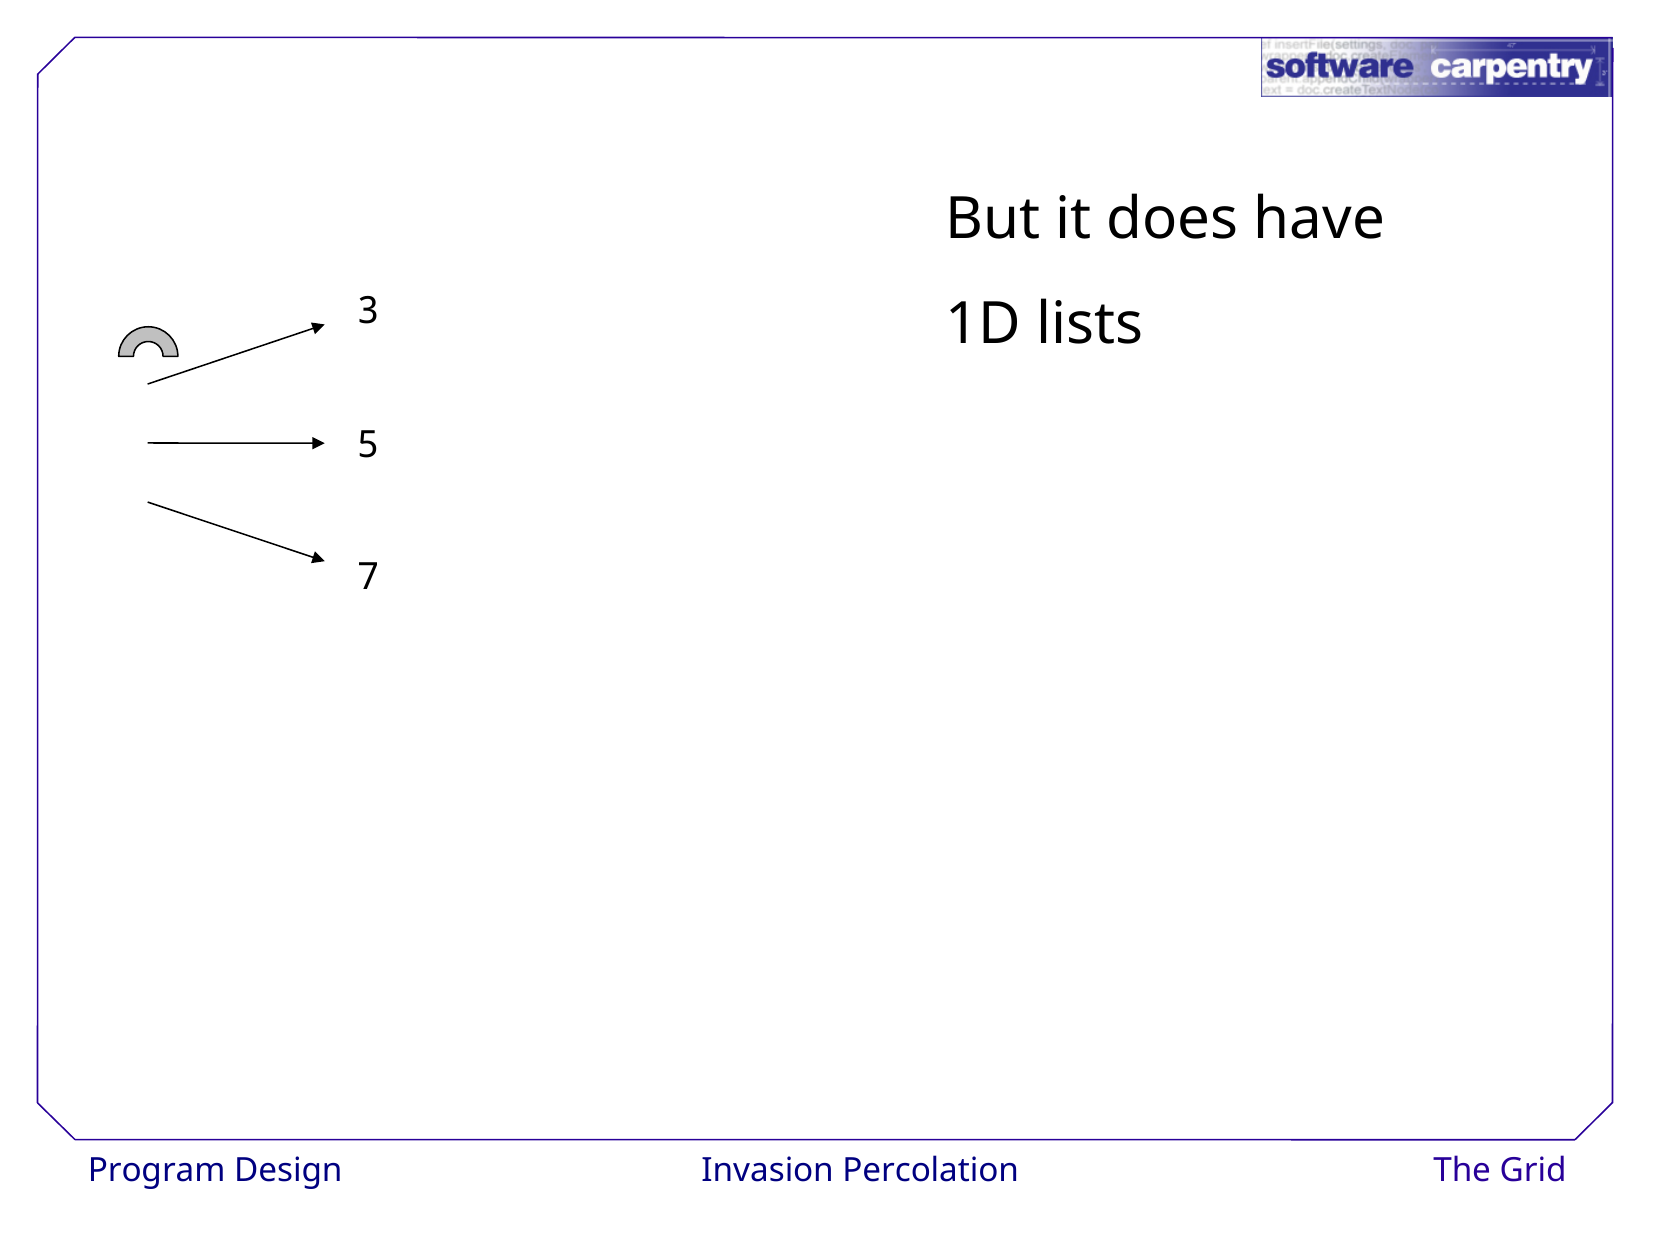

But it does have
1D lists
3
| |
| --- |
| |
| |
5
7